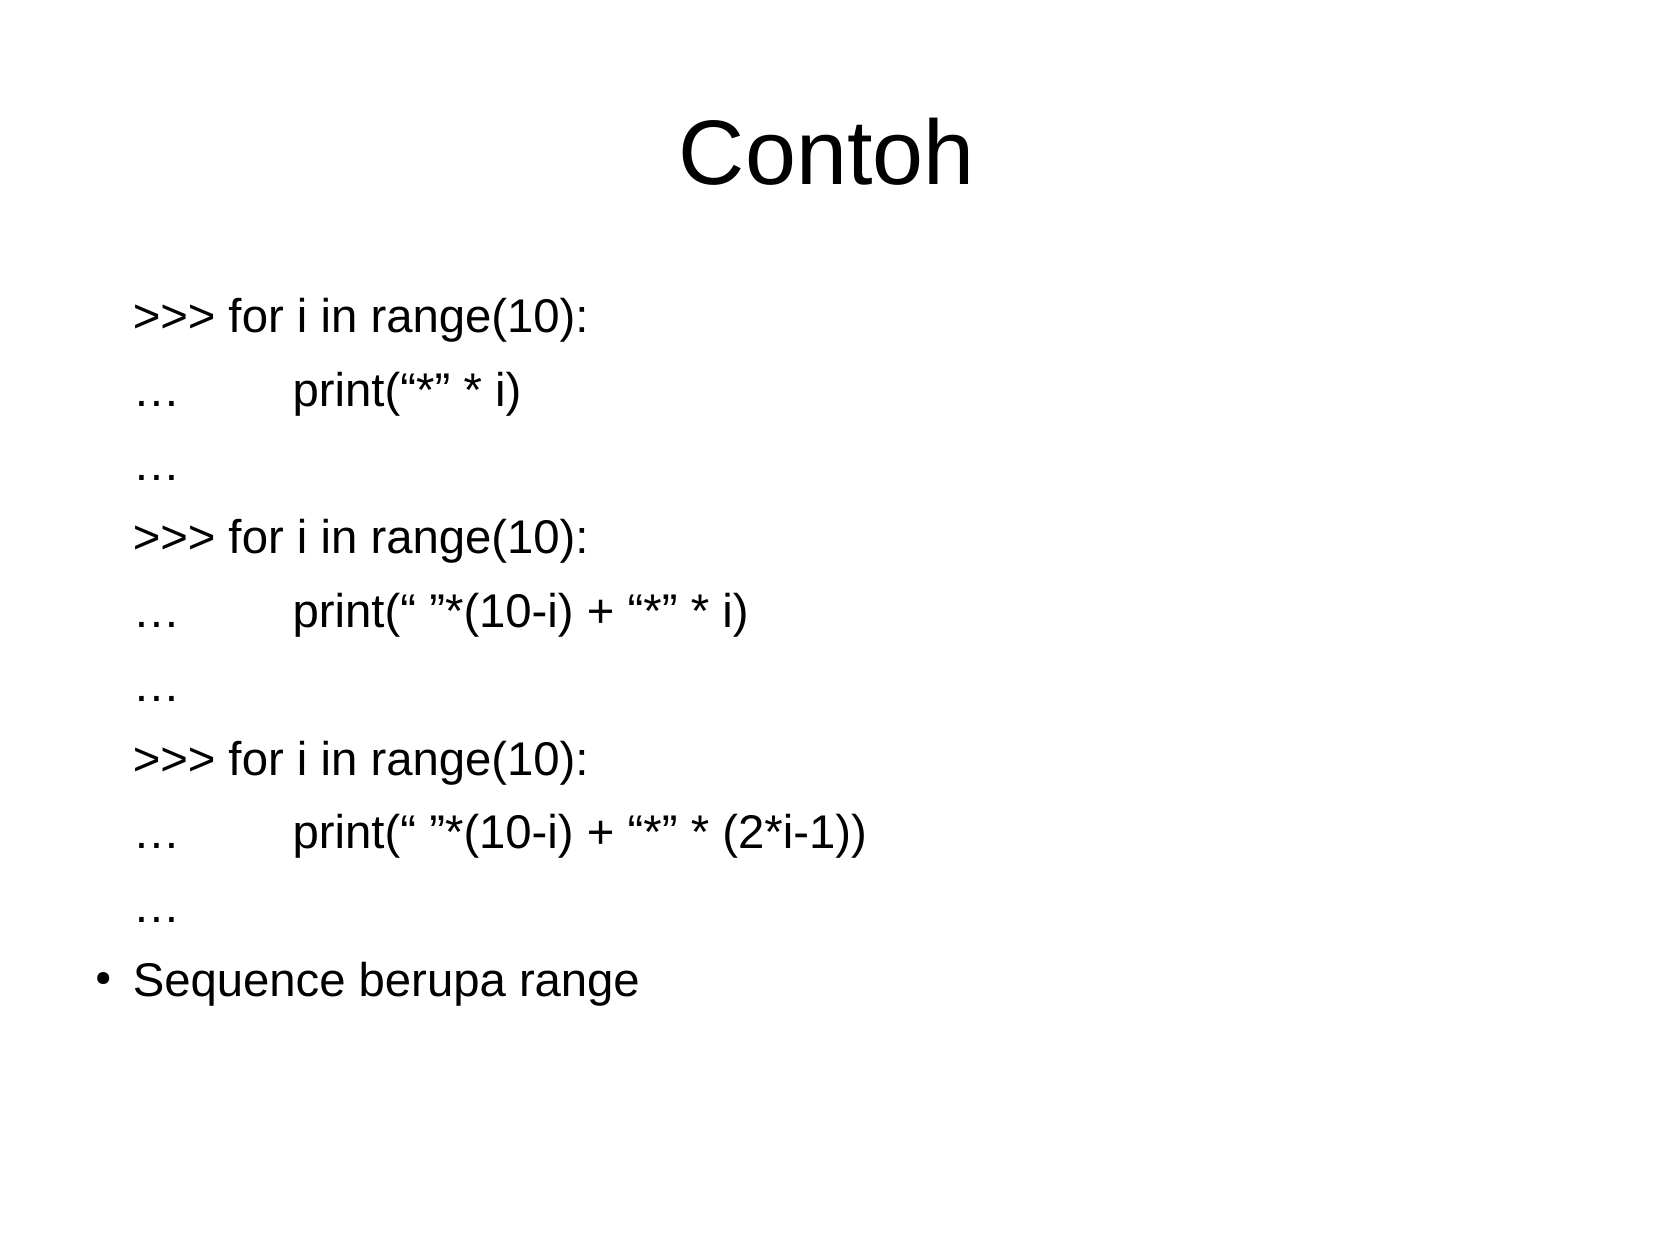

# Contoh
>>> for i in range(10):
… 	 	print(“*” * i)
…
>>> for i in range(10):
… 	 	print(“ ”*(10-i) + “*” * i)
…
>>> for i in range(10):
… 	 	print(“ ”*(10-i) + “*” * (2*i-1))
…
Sequence berupa range